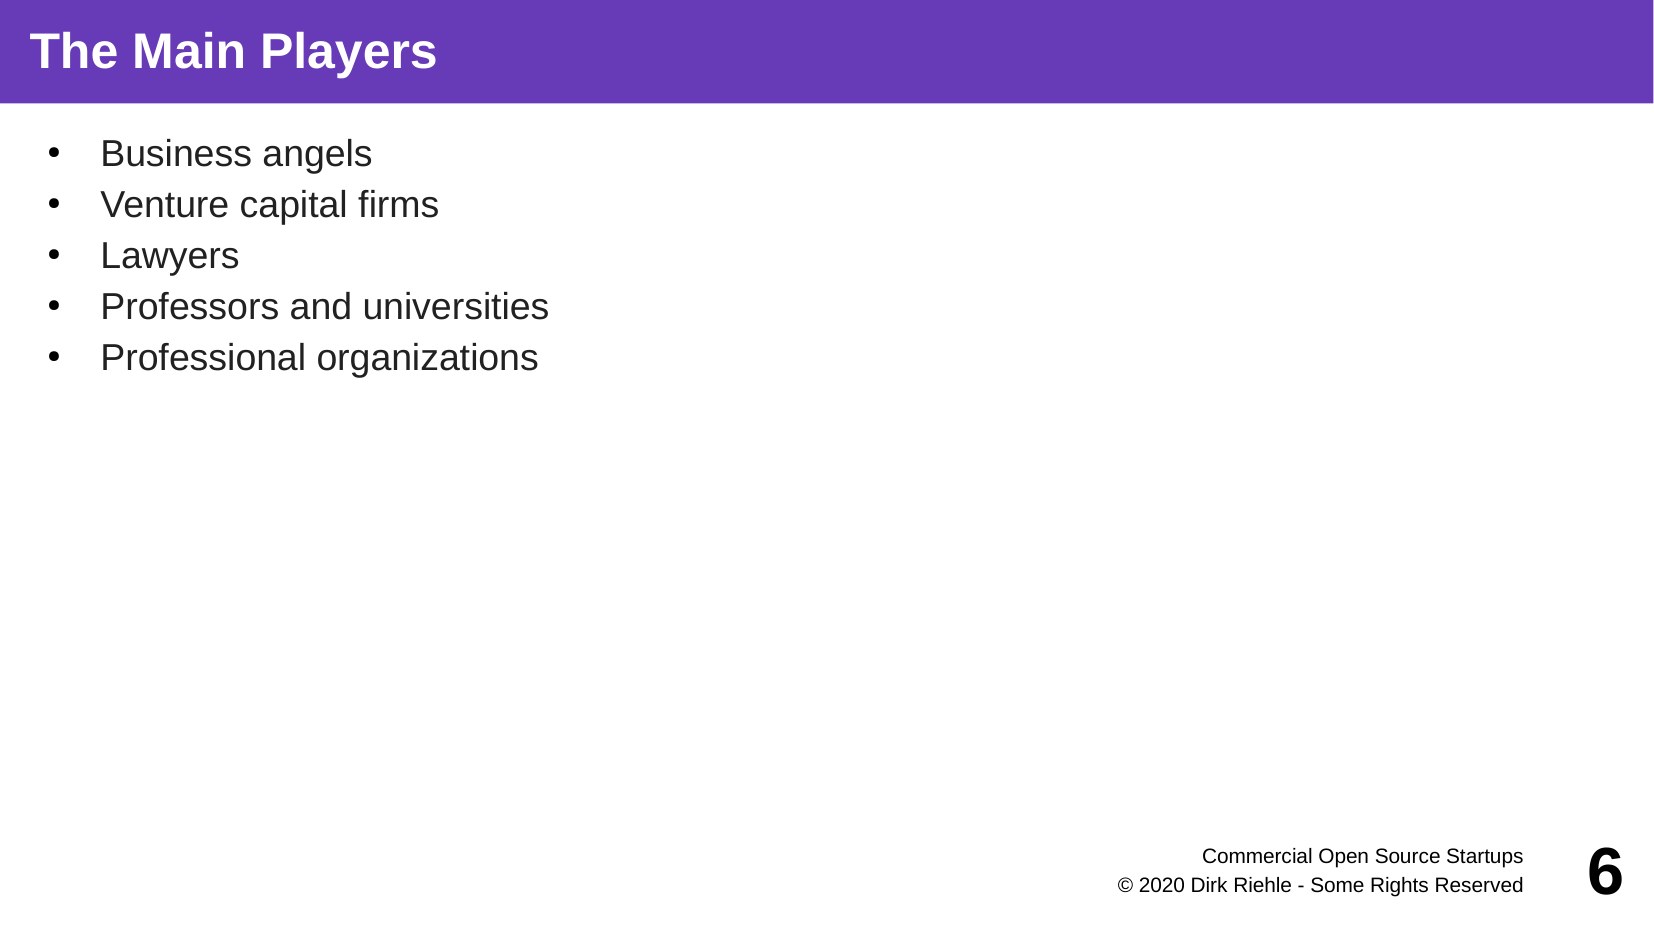

# The Main Players
Business angels
Venture capital firms
Lawyers
Professors and universities
Professional organizations
Commercial Open Source Startups
6
© 2020 Dirk Riehle - Some Rights Reserved